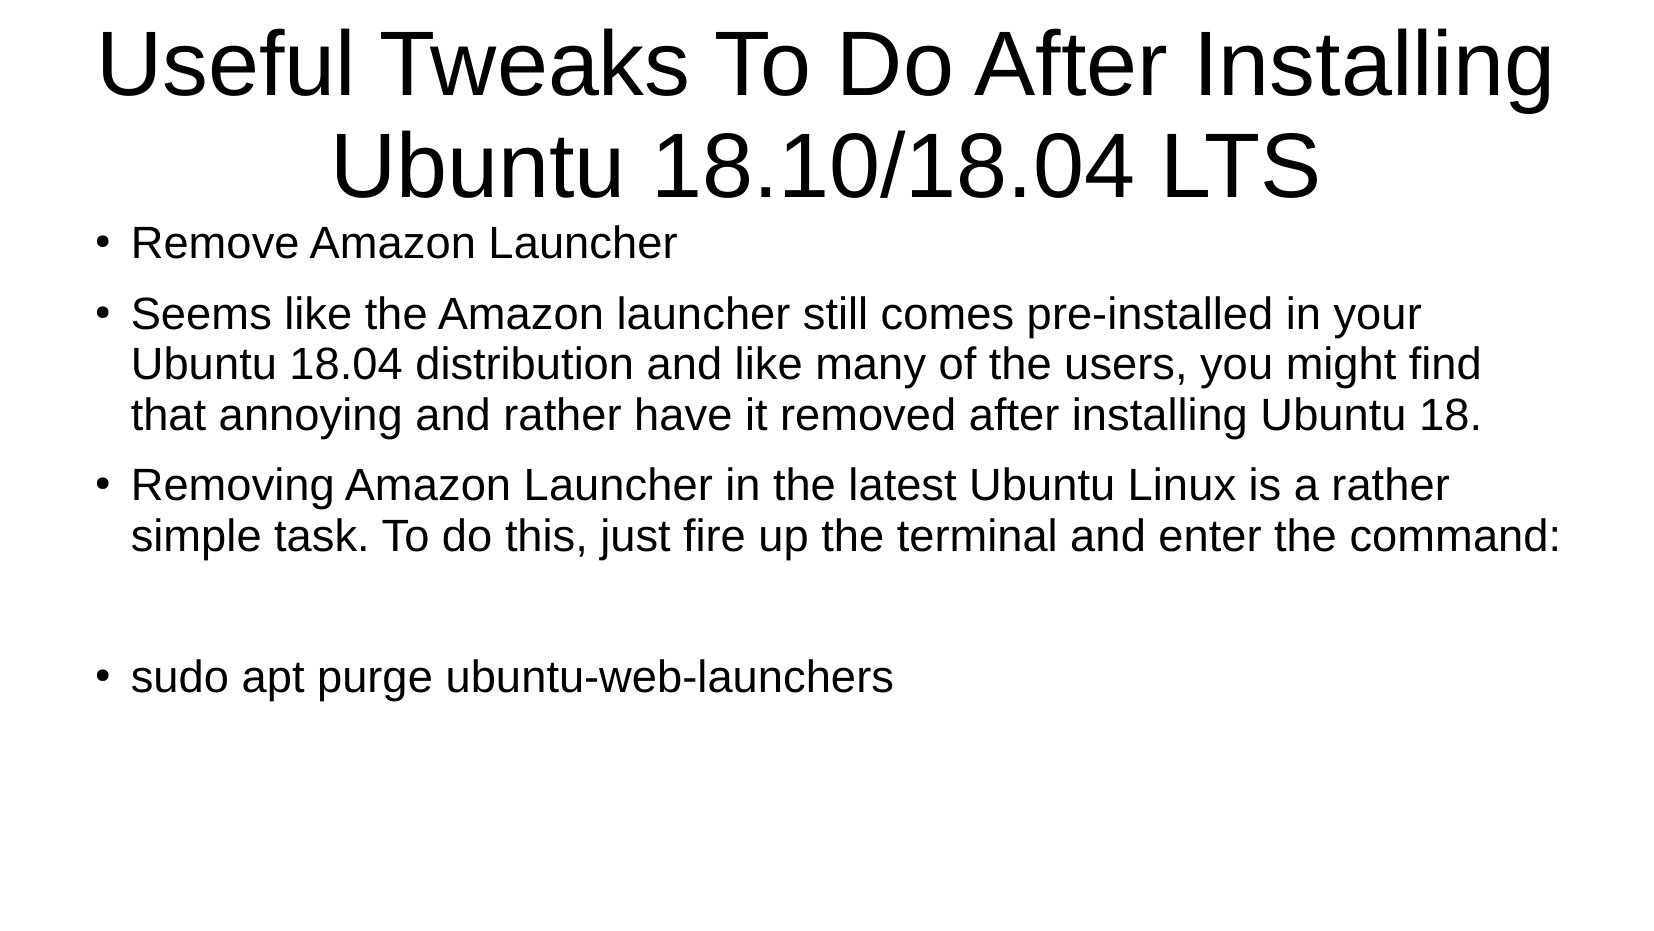

# Useful Tweaks To Do After Installing Ubuntu 18.10/18.04 LTS
Remove Amazon Launcher
Seems like the Amazon launcher still comes pre-installed in your Ubuntu 18.04 distribution and like many of the users, you might find that annoying and rather have it removed after installing Ubuntu 18.
Removing Amazon Launcher in the latest Ubuntu Linux is a rather simple task. To do this, just fire up the terminal and enter the command:
sudo apt purge ubuntu-web-launchers